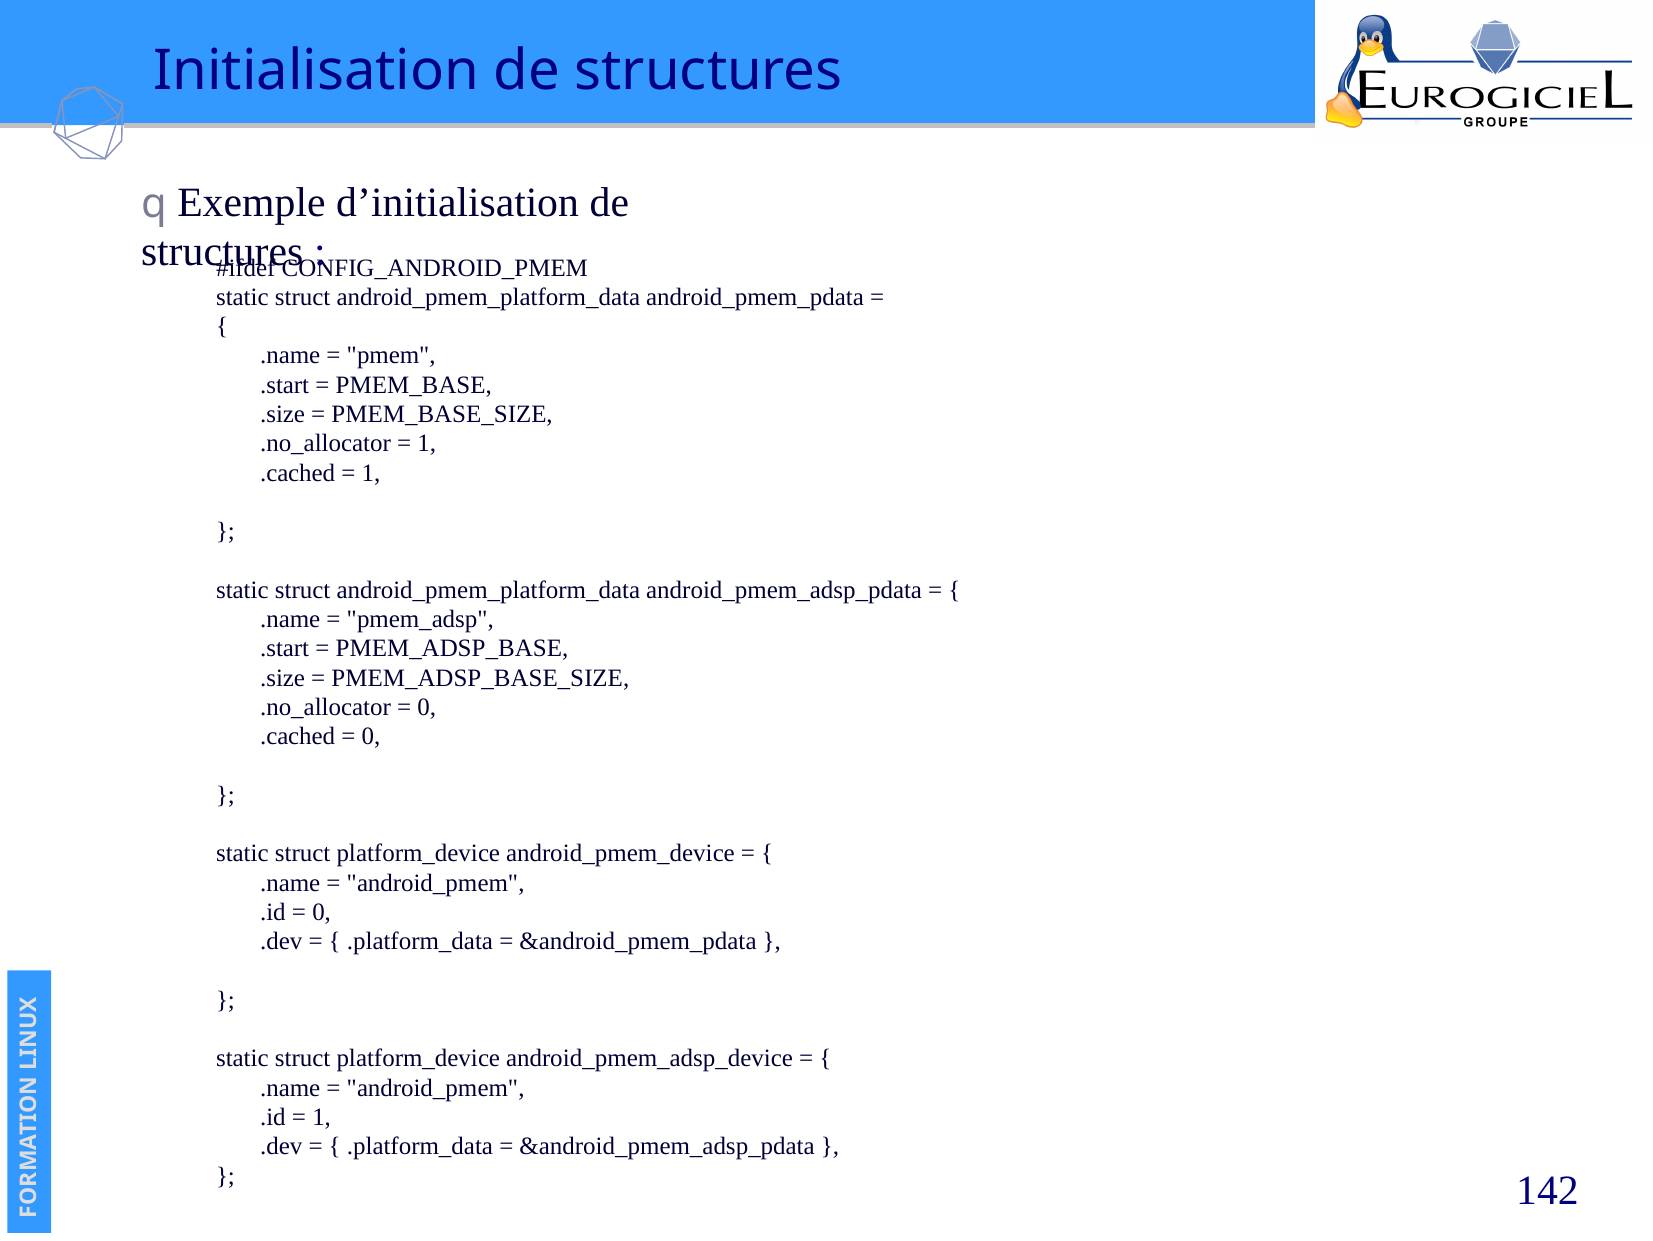

# Initialisation de structures
 Exemple d’initialisation de structures :
#ifdef CONFIG_ANDROID_PMEM
static struct android_pmem_platform_data android_pmem_pdata =
{
 .name = "pmem",
 .start = PMEM_BASE,
 .size = PMEM_BASE_SIZE,
 .no_allocator = 1,
 .cached = 1,
};
static struct android_pmem_platform_data android_pmem_adsp_pdata = {
 .name = "pmem_adsp",
 .start = PMEM_ADSP_BASE,
 .size = PMEM_ADSP_BASE_SIZE,
 .no_allocator = 0,
 .cached = 0,
};
static struct platform_device android_pmem_device = {
 .name = "android_pmem",
 .id = 0,
 .dev = { .platform_data = &android_pmem_pdata },
};
static struct platform_device android_pmem_adsp_device = {
 .name = "android_pmem",
 .id = 1,
 .dev = { .platform_data = &android_pmem_adsp_pdata },
};